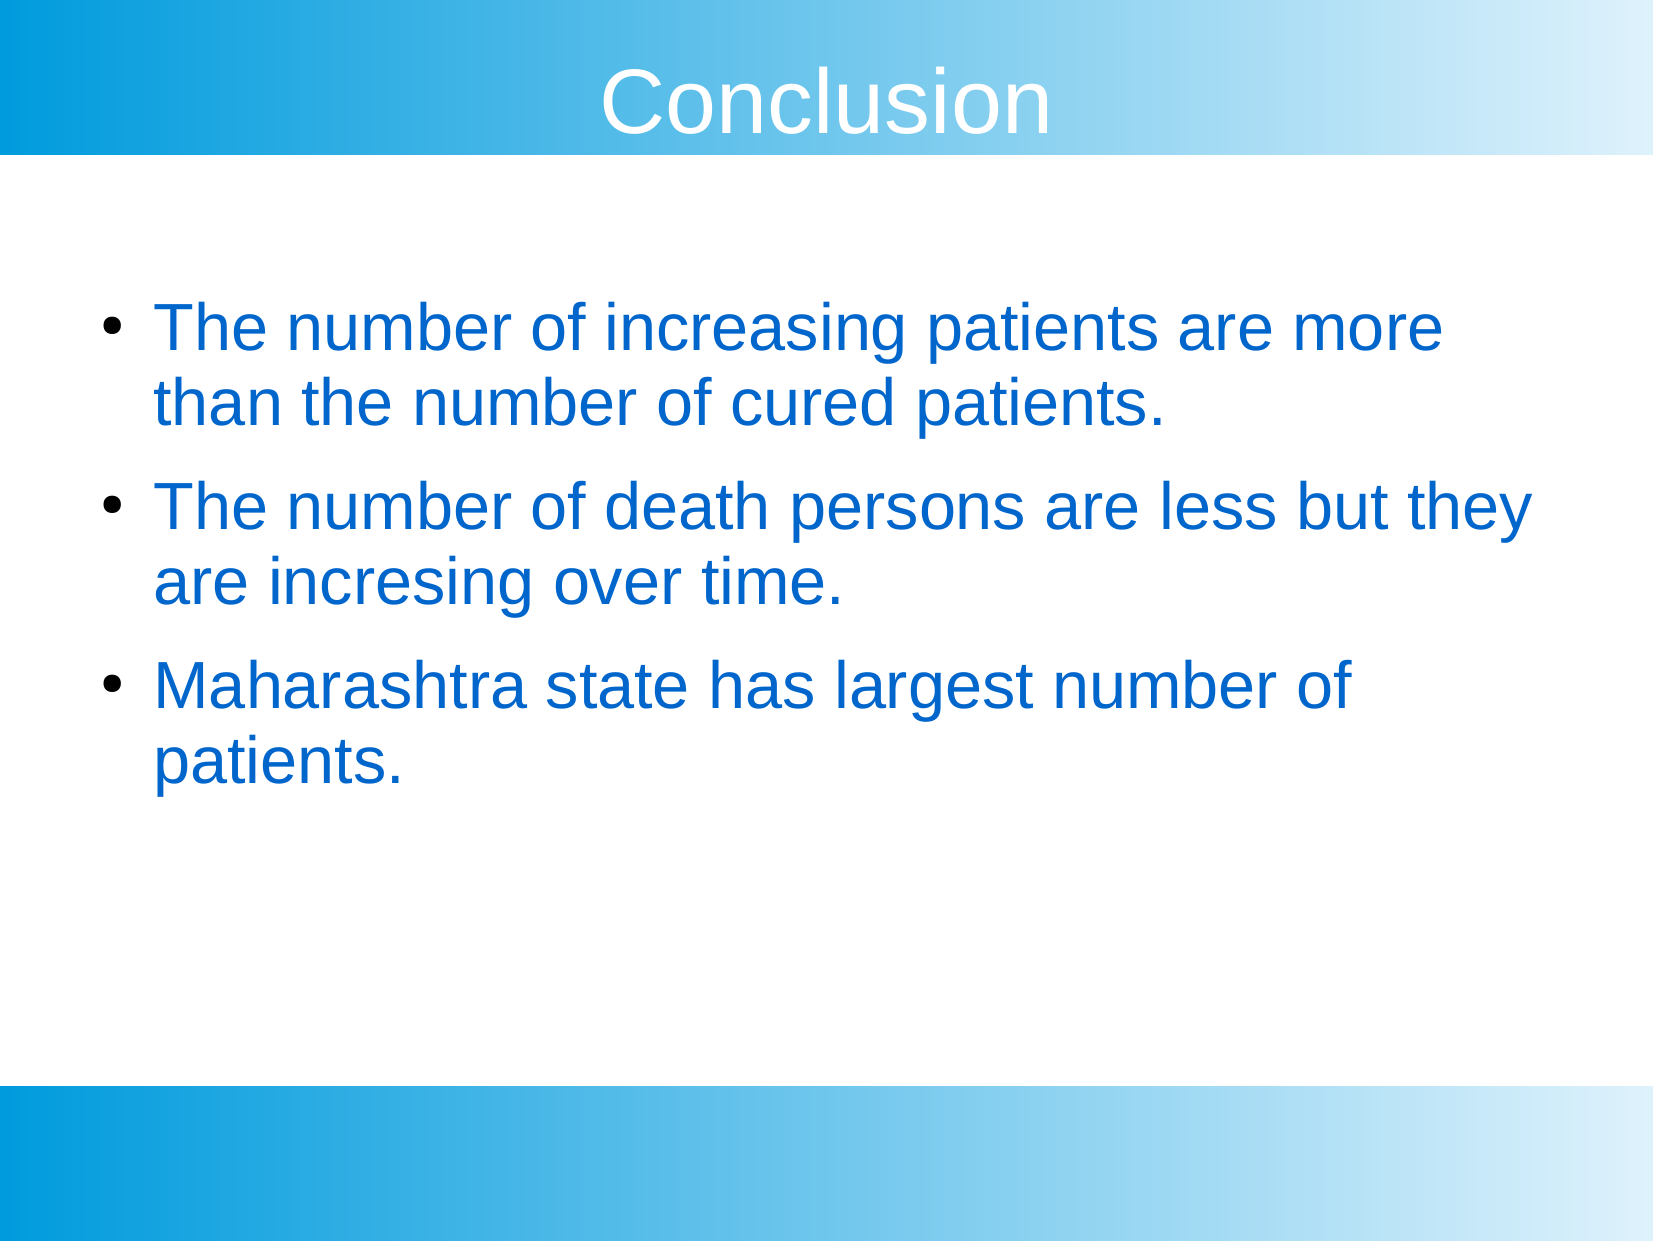

# Conclusion
The number of increasing patients are more than the number of cured patients.
The number of death persons are less but they are incresing over time.
Maharashtra state has largest number of patients.